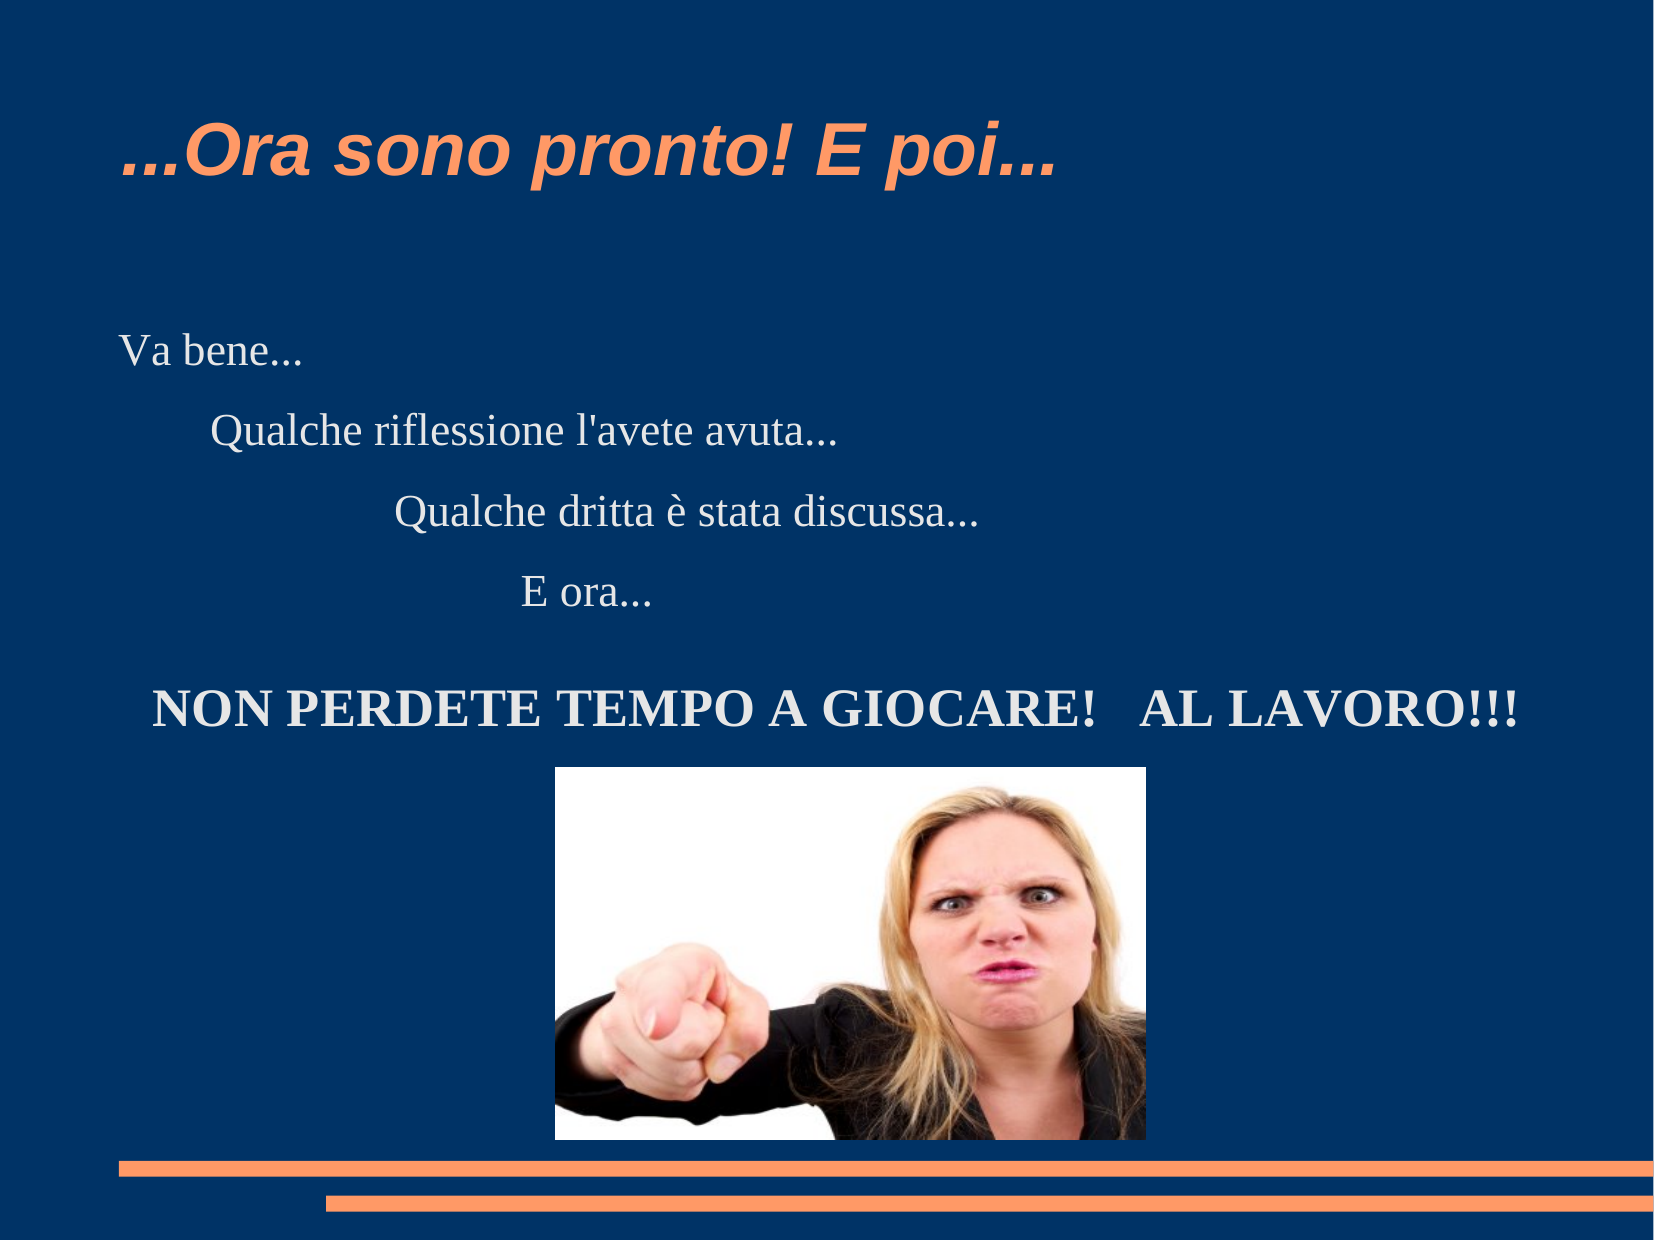

# ...Ora sono pronto! E poi...
Va bene...
 Qualche riflessione l'avete avuta...
 Qualche dritta è stata discussa...
 E ora...
NON PERDETE TEMPO A GIOCARE! AL LAVORO!!!